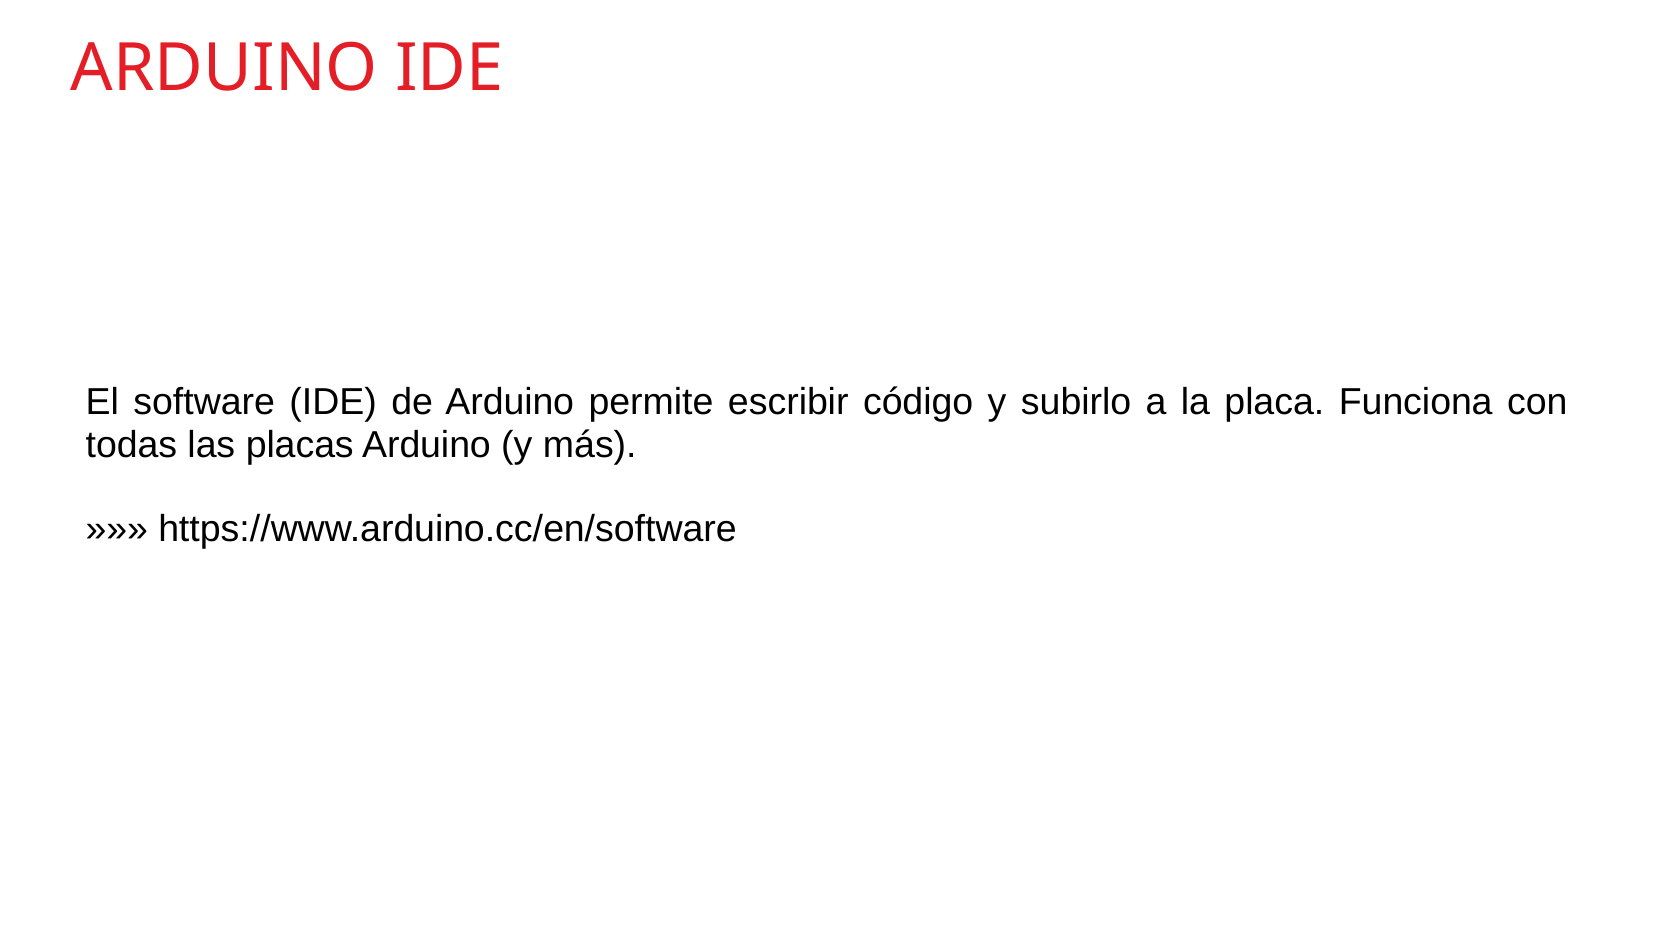

# ARDUINO IDE
El software (IDE) de Arduino permite escribir código y subirlo a la placa. Funciona con todas las placas Arduino (y más).
»»» https://www.arduino.cc/en/software